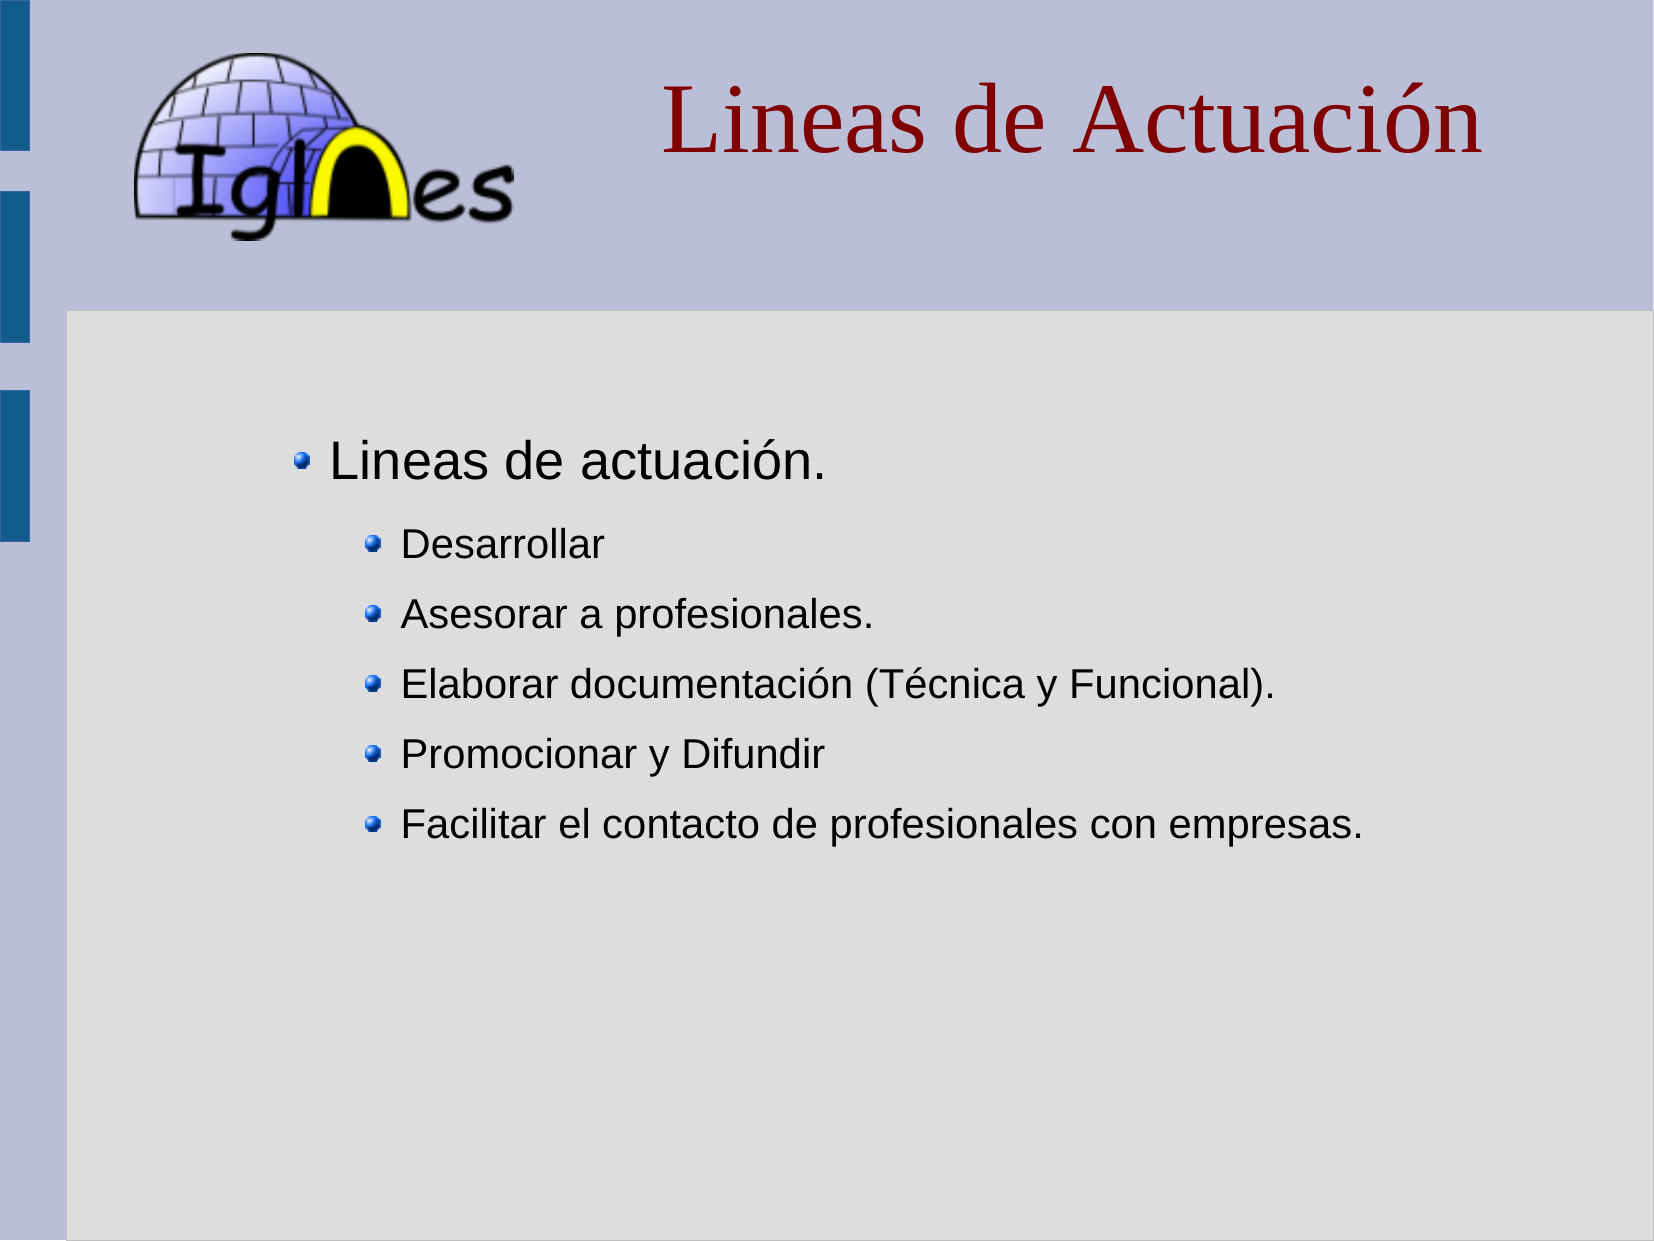

Lineas de Actuación
# Lineas de actuación.
Desarrollar
Asesorar a profesionales.
Elaborar documentación (Técnica y Funcional).
Promocionar y Difundir
Facilitar el contacto de profesionales con empresas.